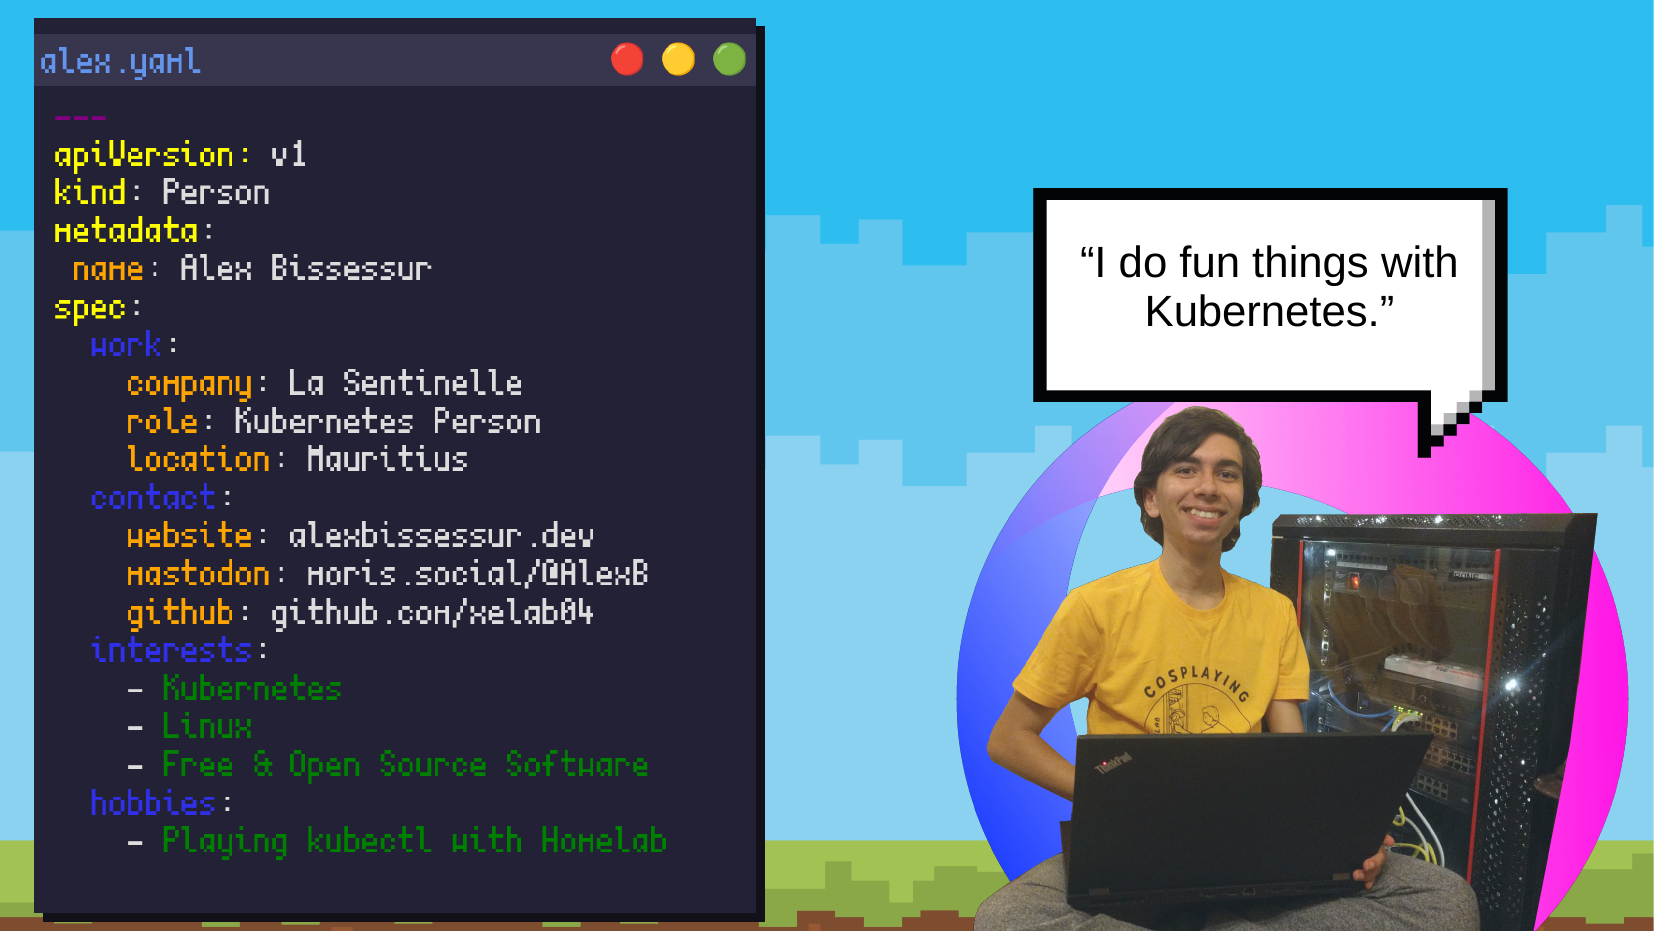

A Wild ALEX
Appeared!
“I do fun things with
Kubernetes.”